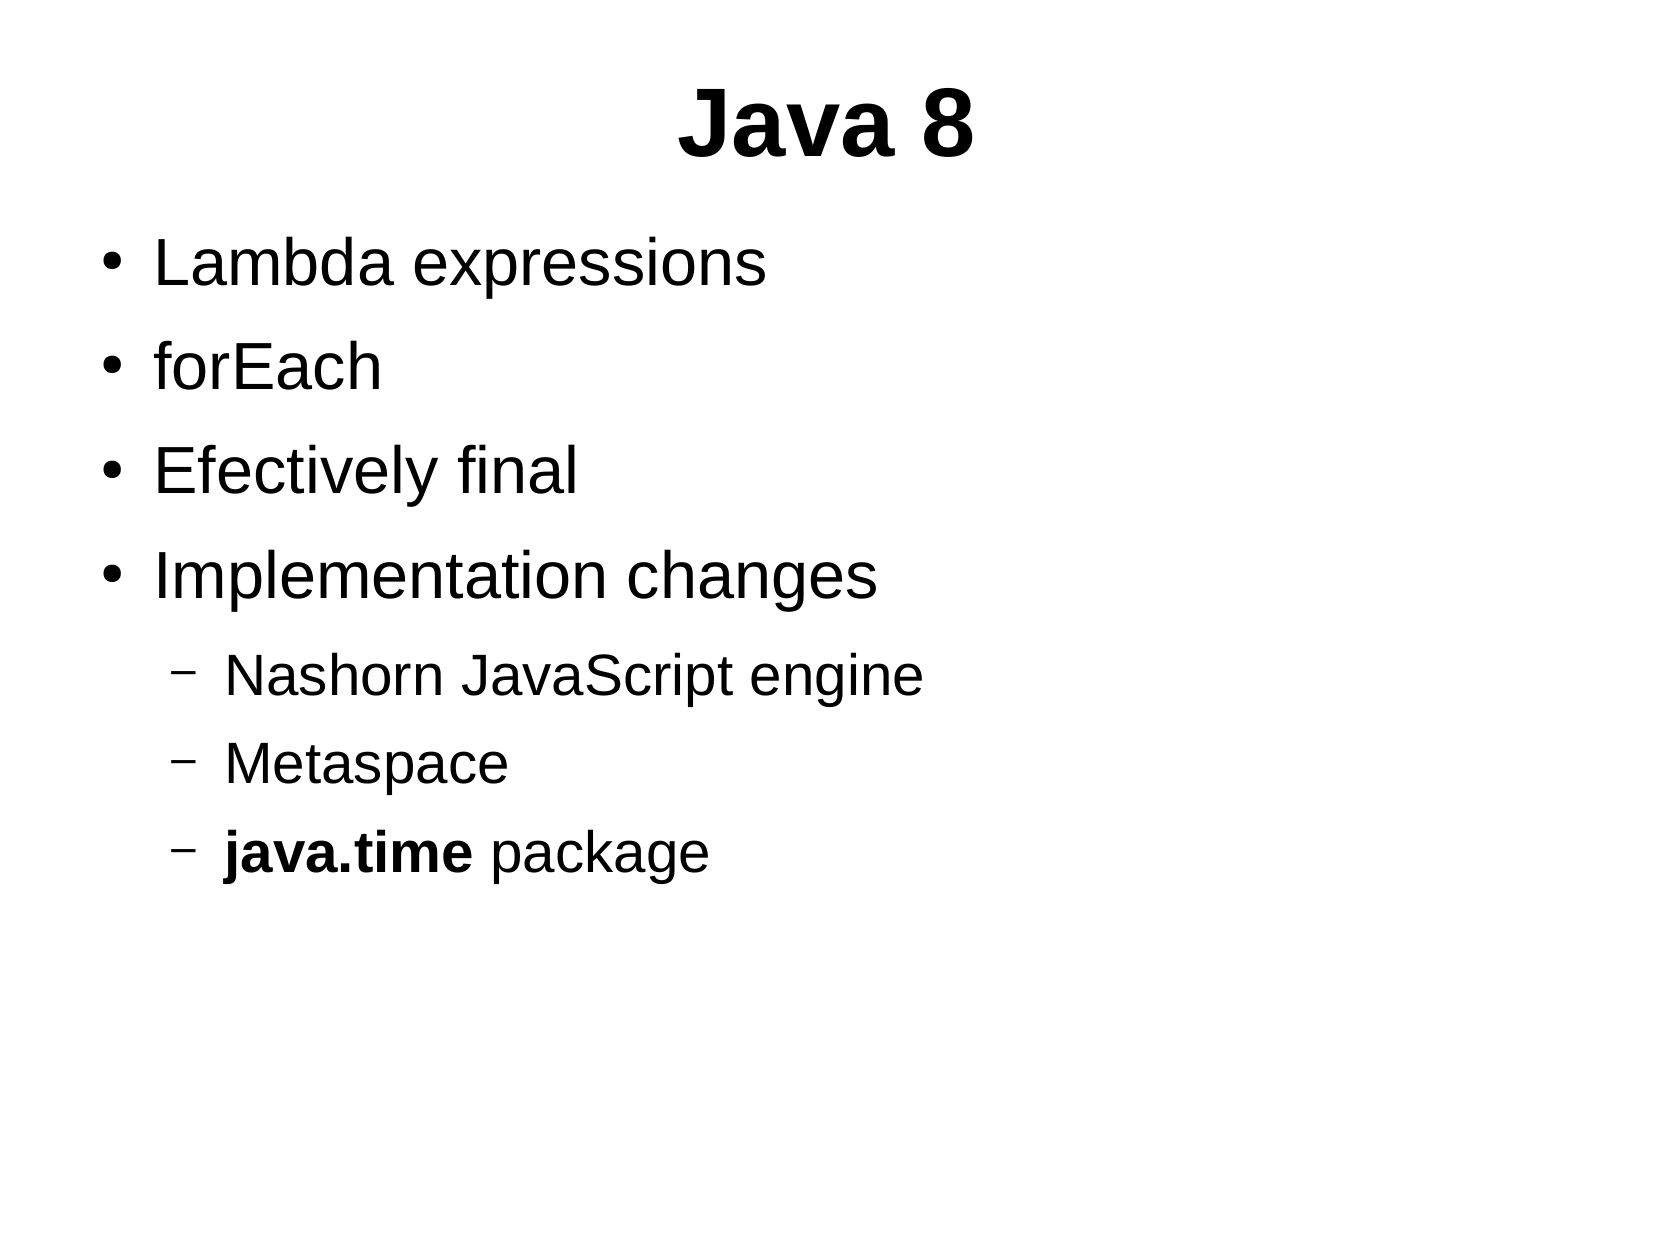

# Java 8
Lambda expressions
forEach
Efectively final
Implementation changes
Nashorn JavaScript engine
Metaspace
java.time package